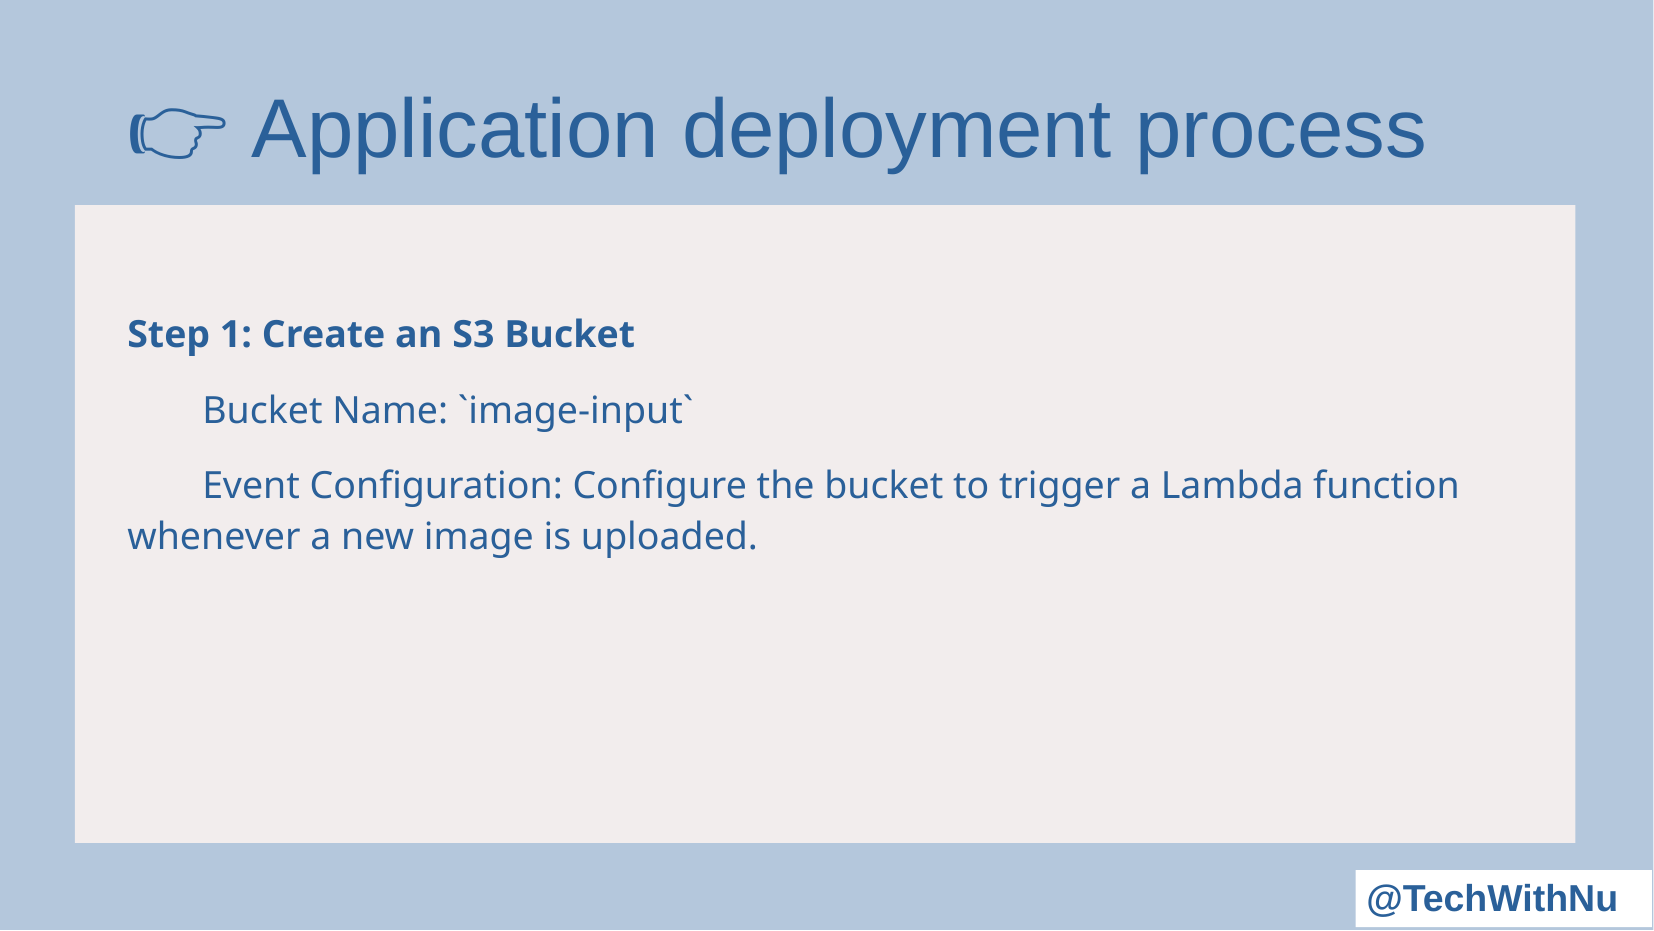

👉 Application deployment process
Step 1: Create an S3 Bucket
	Bucket Name: `image-input`
	Event Configuration: Configure the bucket to trigger a Lambda function whenever a new image is uploaded.
@TechWithNu